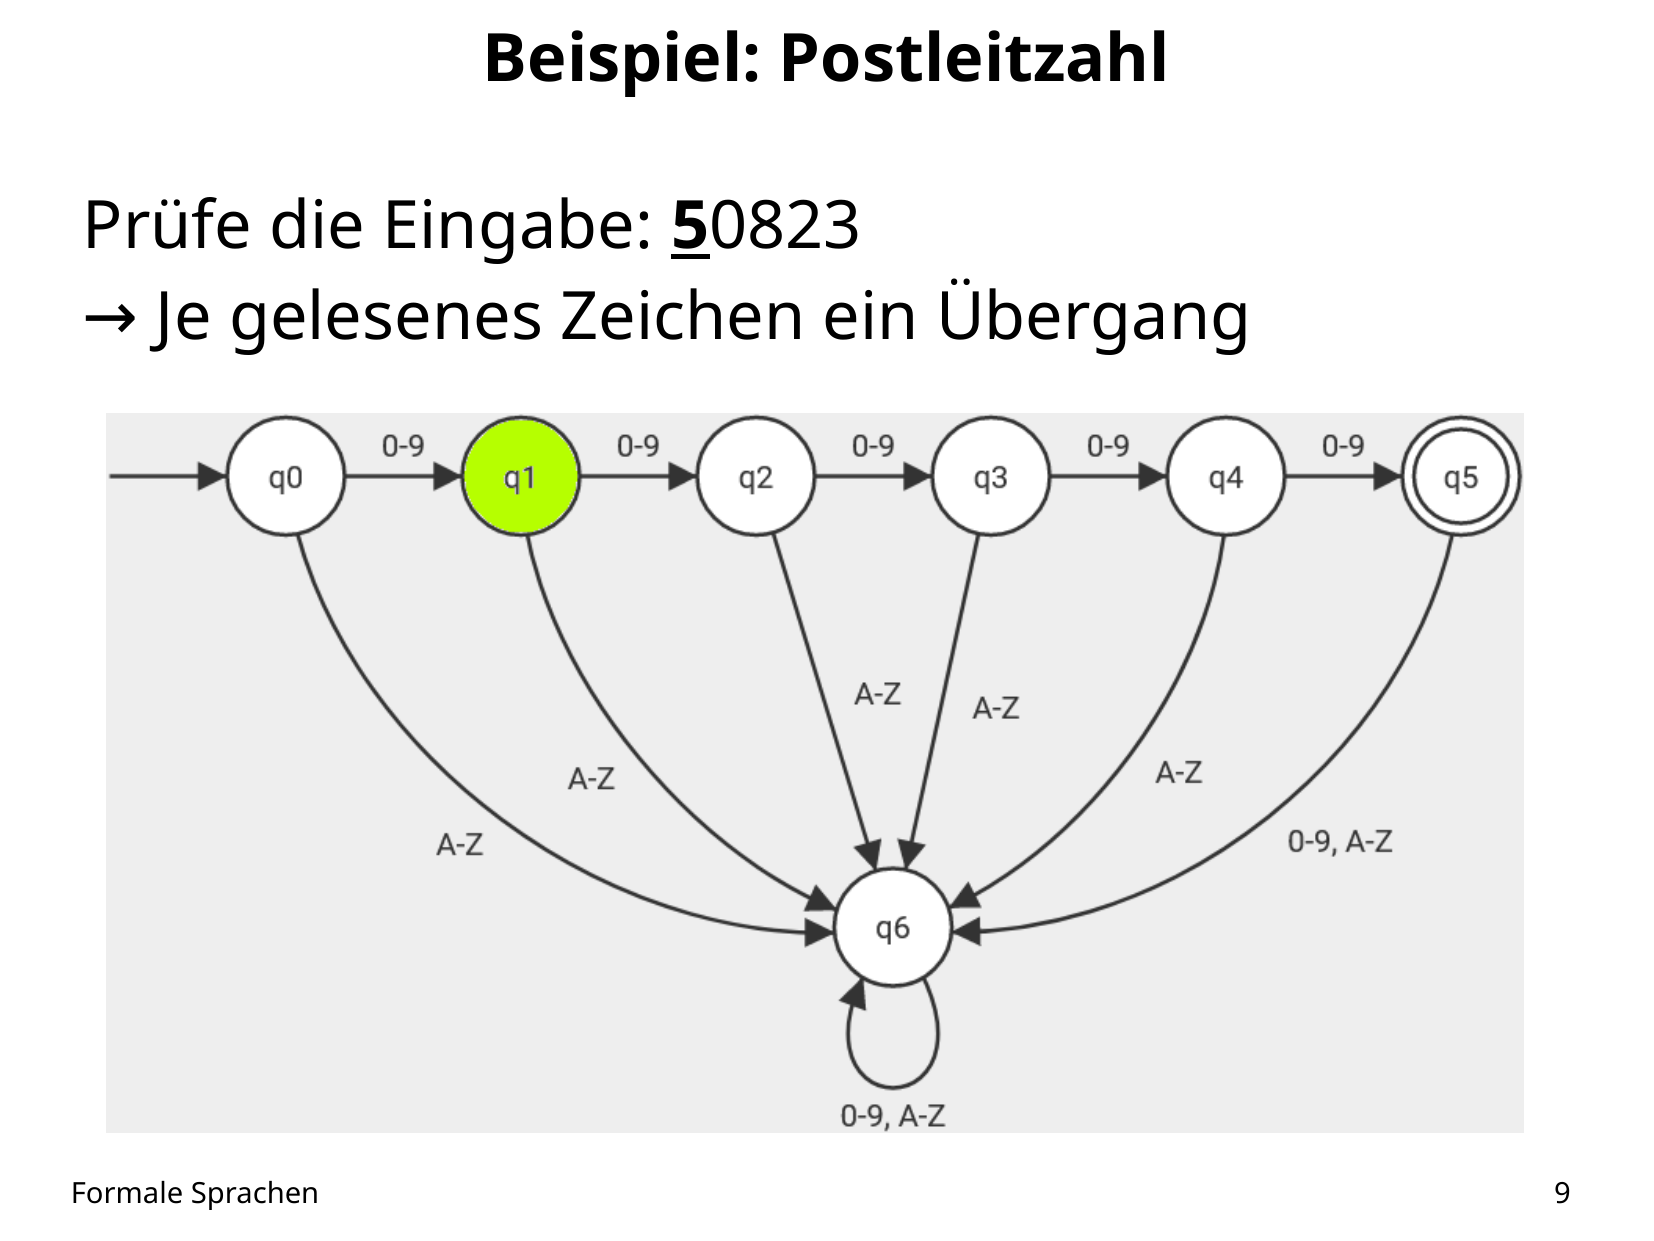

# Beispiel: Postleitzahl
Prüfe die Eingabe: 50823
→ Je gelesenes Zeichen ein Übergang
Formale Sprachen
9